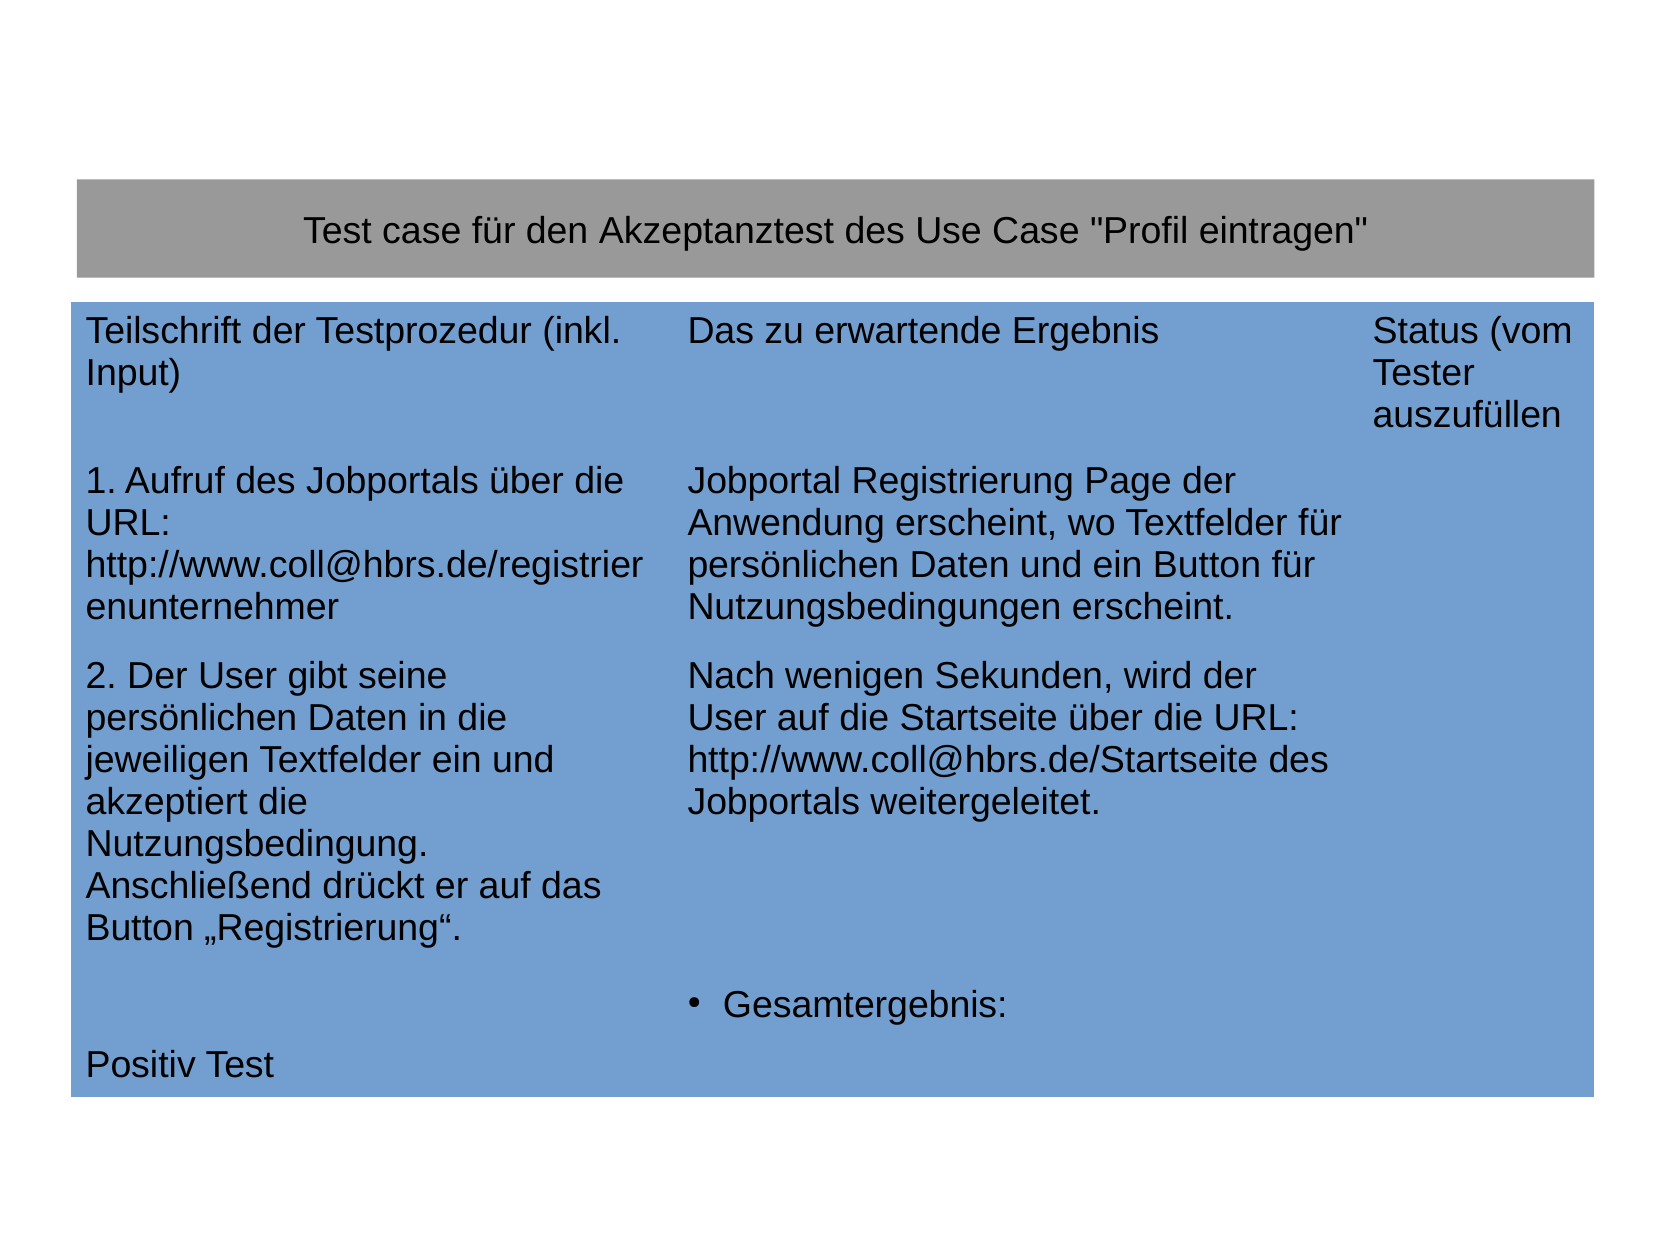

# Test case für den Akzeptanztest des Use Case "Profil eintragen"
| Teilschrift der Testprozedur (inkl. Input) | Das zu erwartende Ergebnis | Status (vom Tester auszufüllen |
| --- | --- | --- |
| 1. Aufruf des Jobportals über die URL: http://www.coll@hbrs.de/registrierenunternehmer | Jobportal Registrierung Page der Anwendung erscheint, wo Textfelder für persönlichen Daten und ein Button für Nutzungsbedingungen erscheint. | |
| 2. Der User gibt seine persönlichen Daten in die jeweiligen Textfelder ein und akzeptiert die Nutzungsbedingung. Anschließend drückt er auf das Button „Registrierung“. | Nach wenigen Sekunden, wird der User auf die Startseite über die URL: http://www.coll@hbrs.de/Startseite des Jobportals weitergeleitet. | |
| | Gesamtergebnis: | |
| Positiv Test | | |